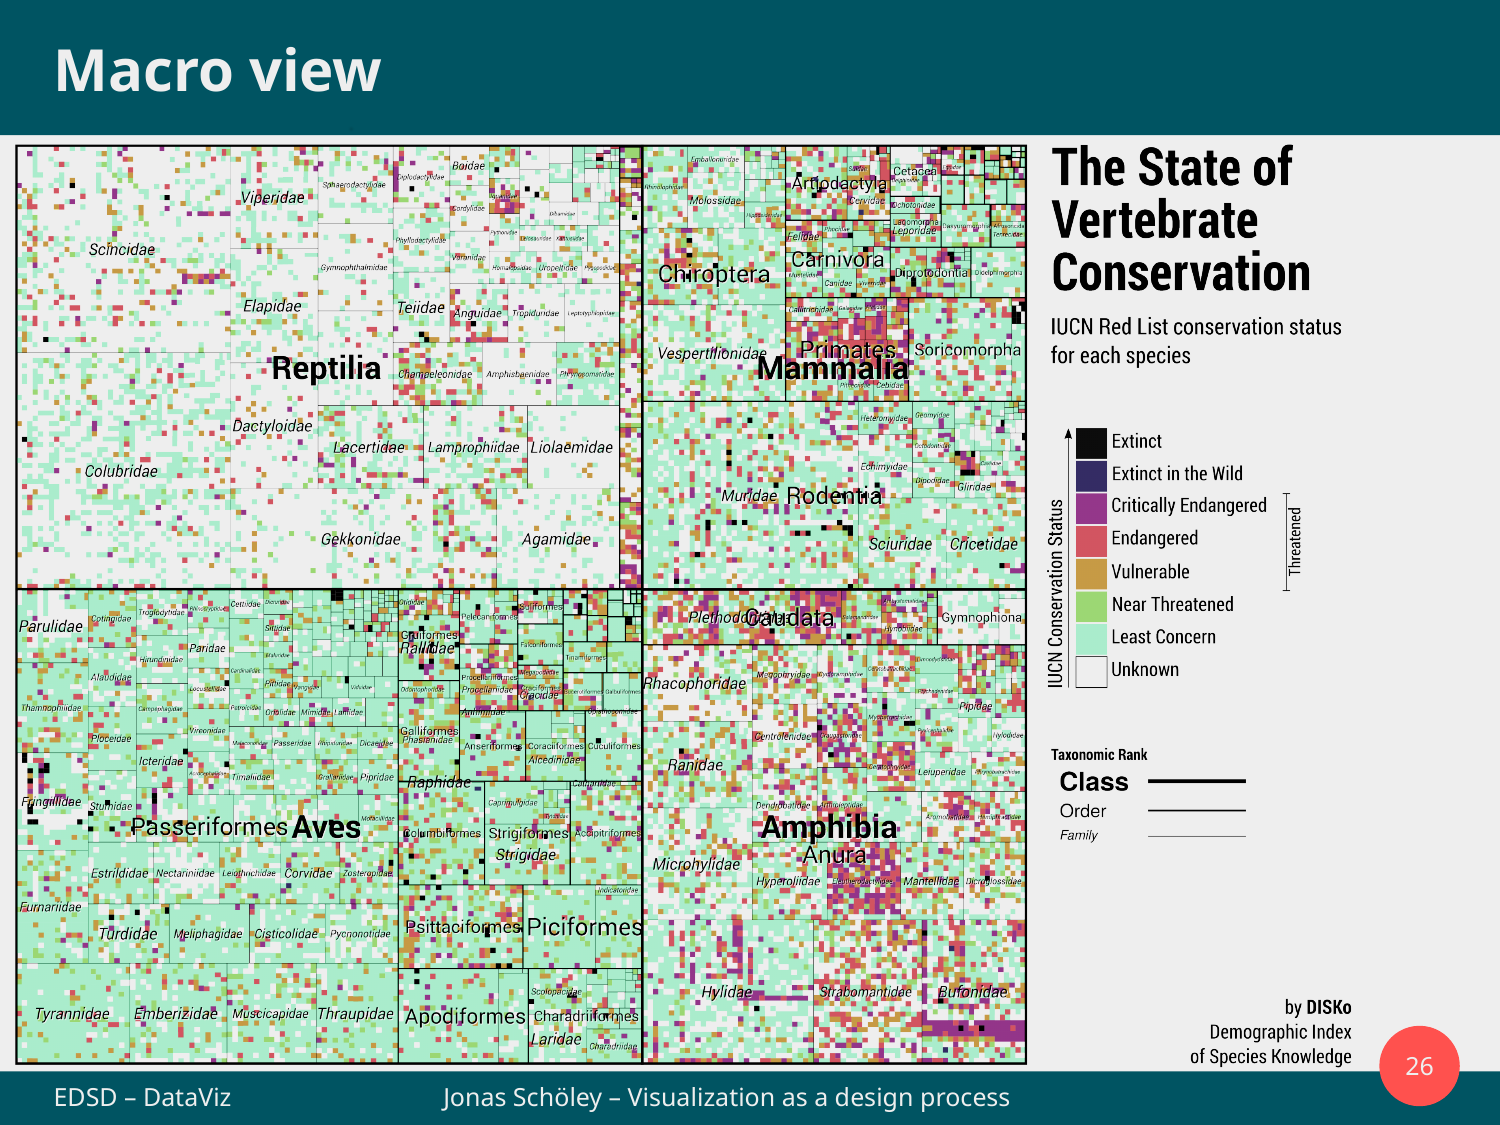

# Macro view
26
EDSD – DataViz
Jonas Schöley – Visualization as a design process